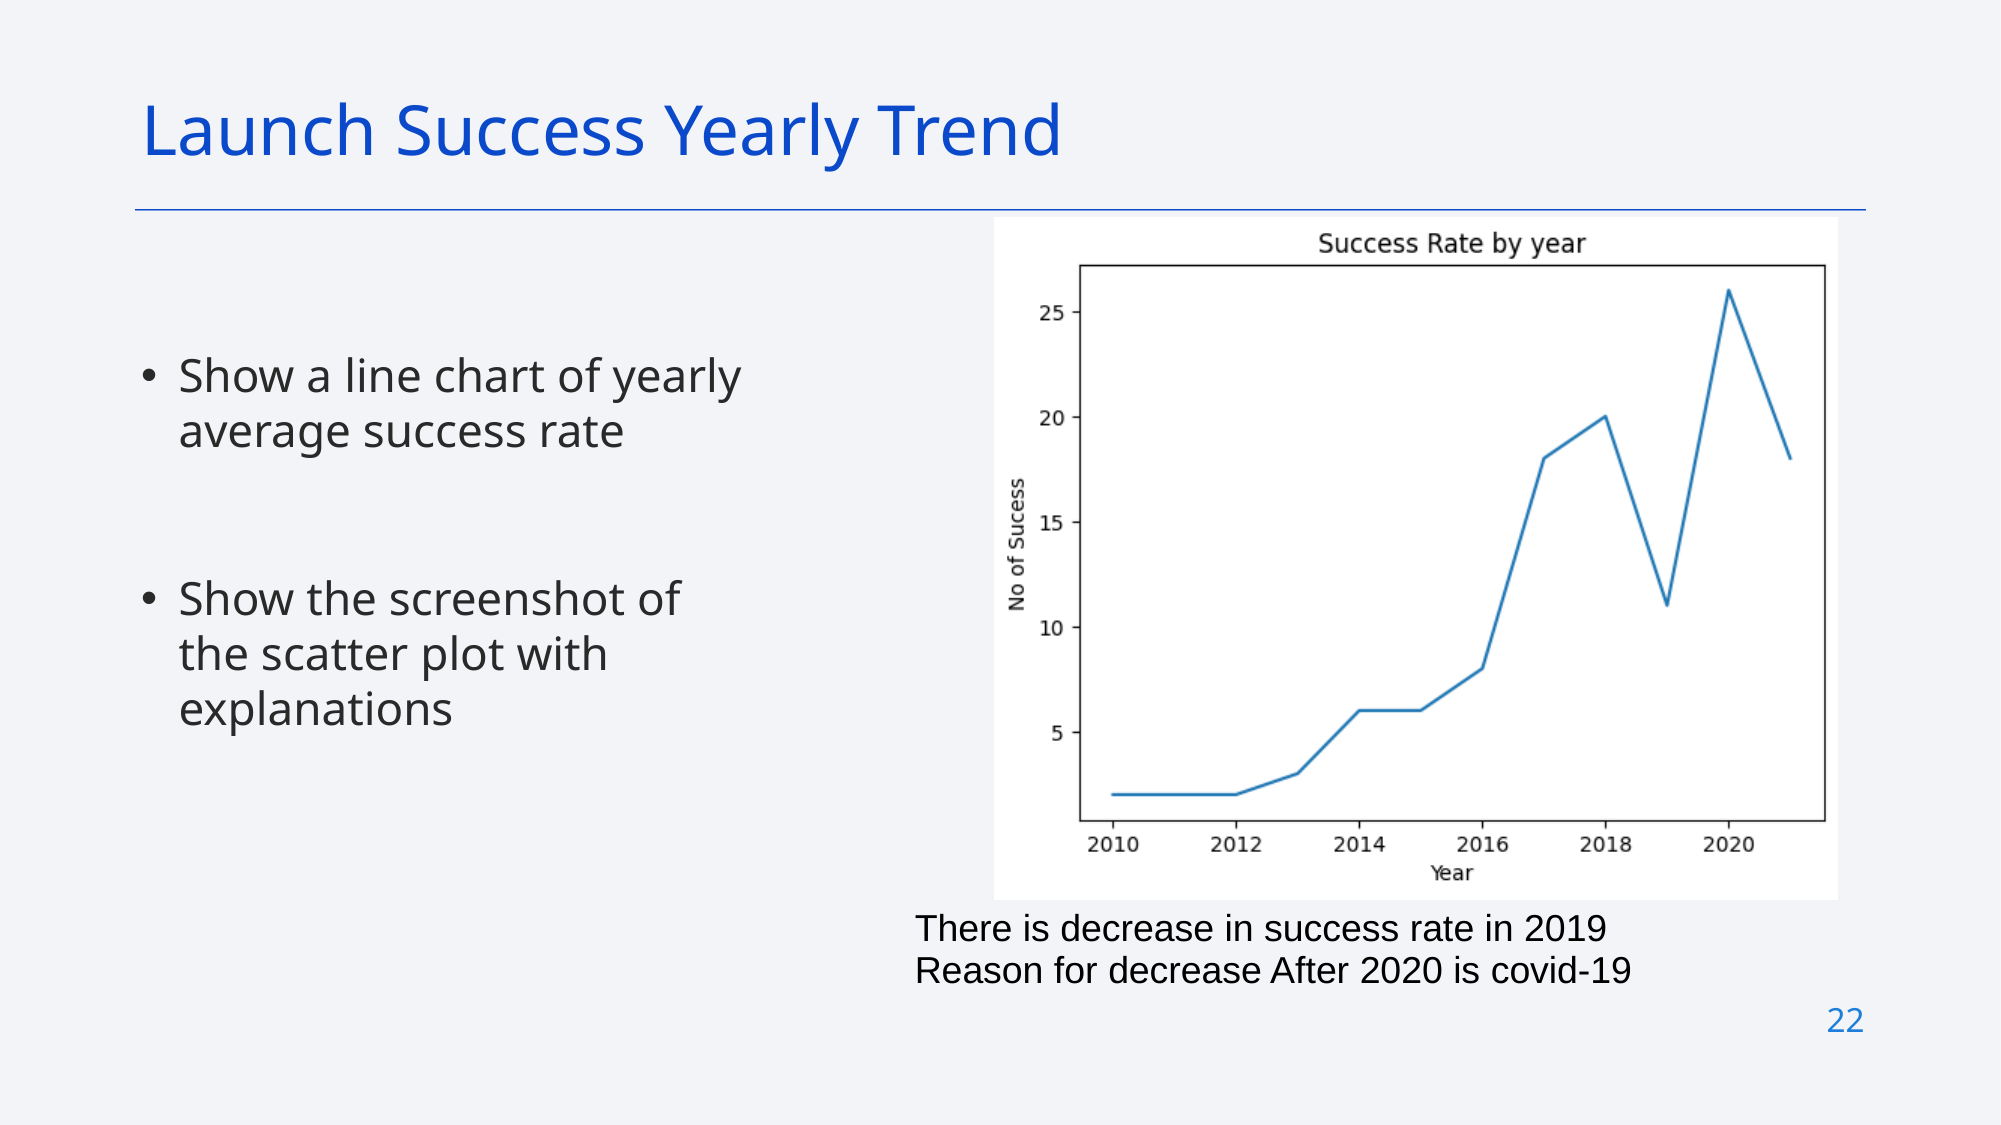

Launch Success Yearly Trend
# Show a line chart of yearly average success rate
Show the screenshot of the scatter plot with explanations
There is decrease in success rate in 2019
Reason for decrease After 2020 is covid-19
22